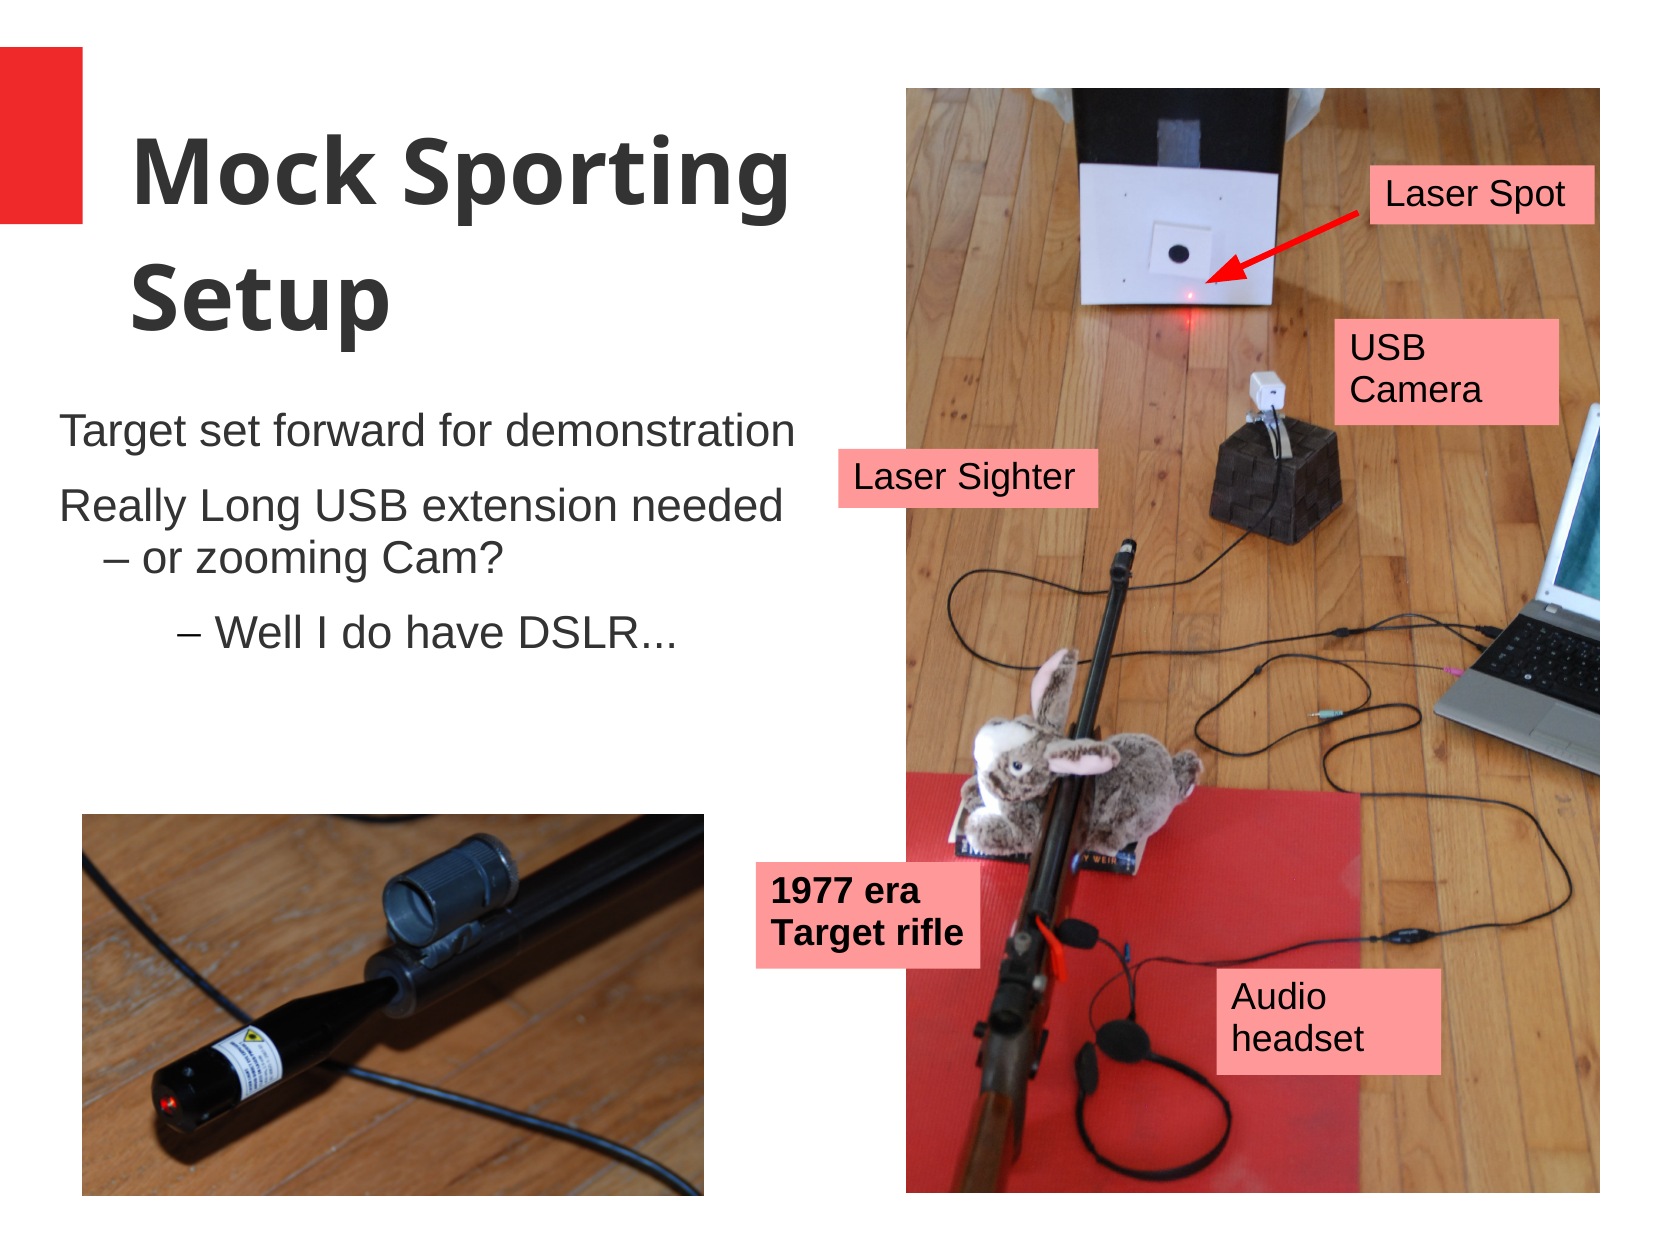

# Mock Sporting Setup
Laser Spot
USB
Camera
Target set forward for demonstration
Really Long USB extension needed – or zooming Cam?
Well I do have DSLR...
Laser Sighter
1977 era Target rifle
Audio headset
8